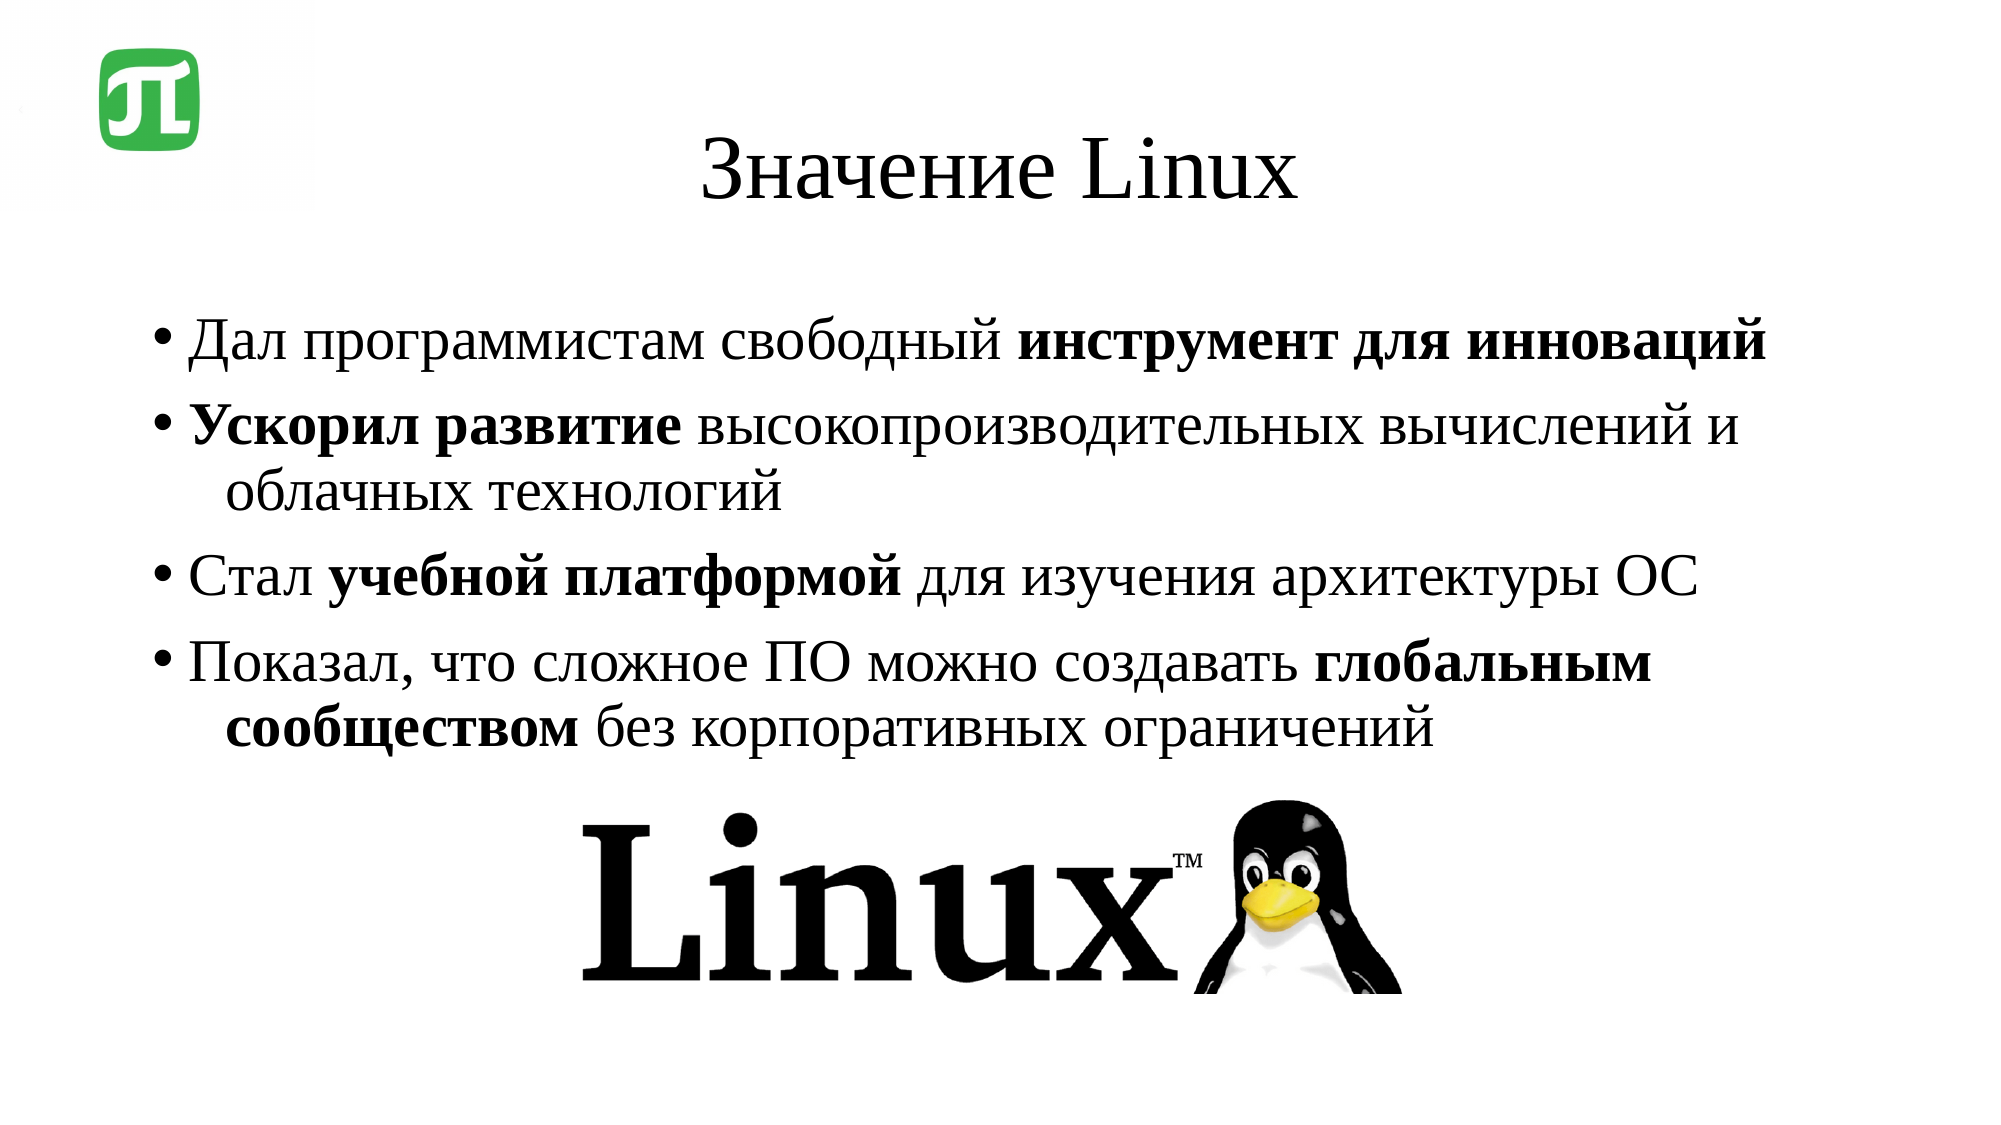

# Значение Linux
Дал программистам свободный инструмент для инноваций
Ускорил развитие высокопроизводительных вычислений и облачных технологий
Стал учебной платформой для изучения архитектуры ОС
Показал, что сложное ПО можно создавать глобальным сообществом без корпоративных ограничений